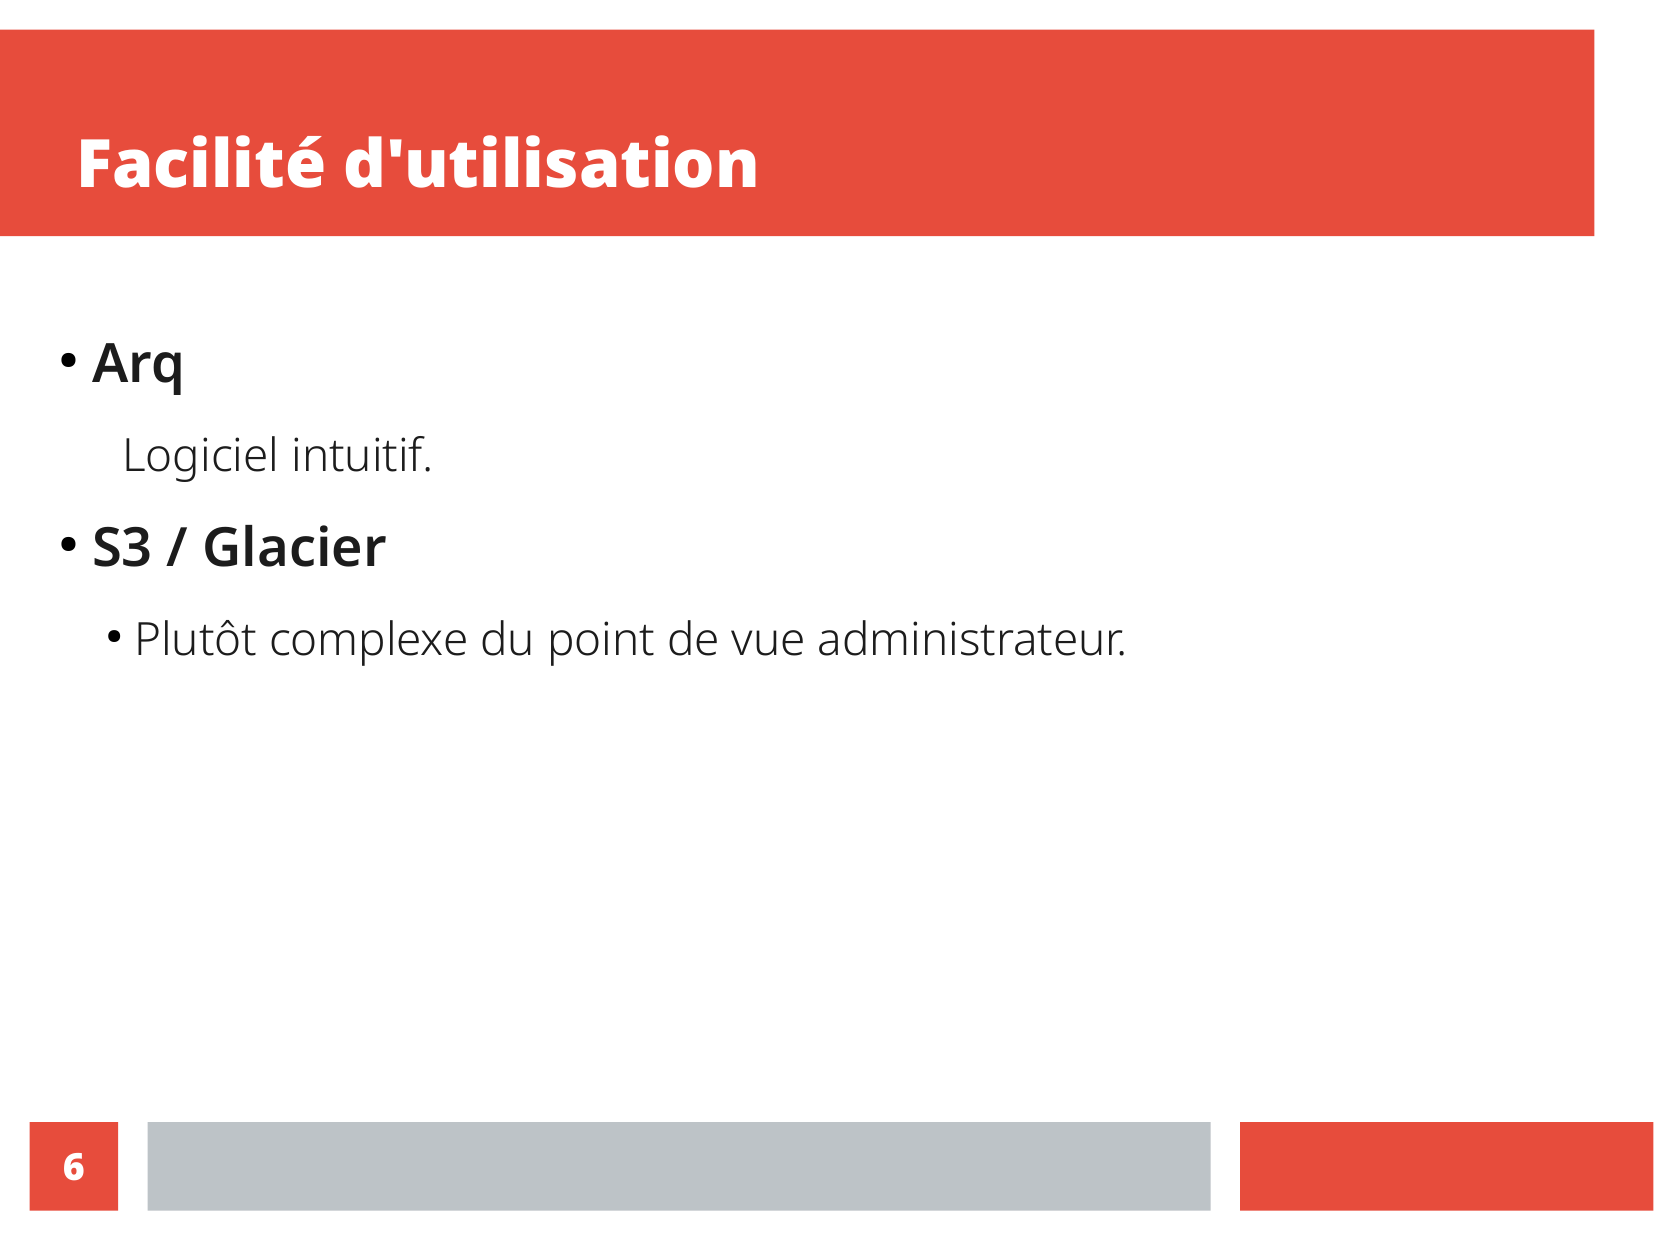

# Facilité d'utilisation
 Arq
Logiciel intuitif.
 S3 / Glacier
 Plutôt complexe du point de vue administrateur.
6